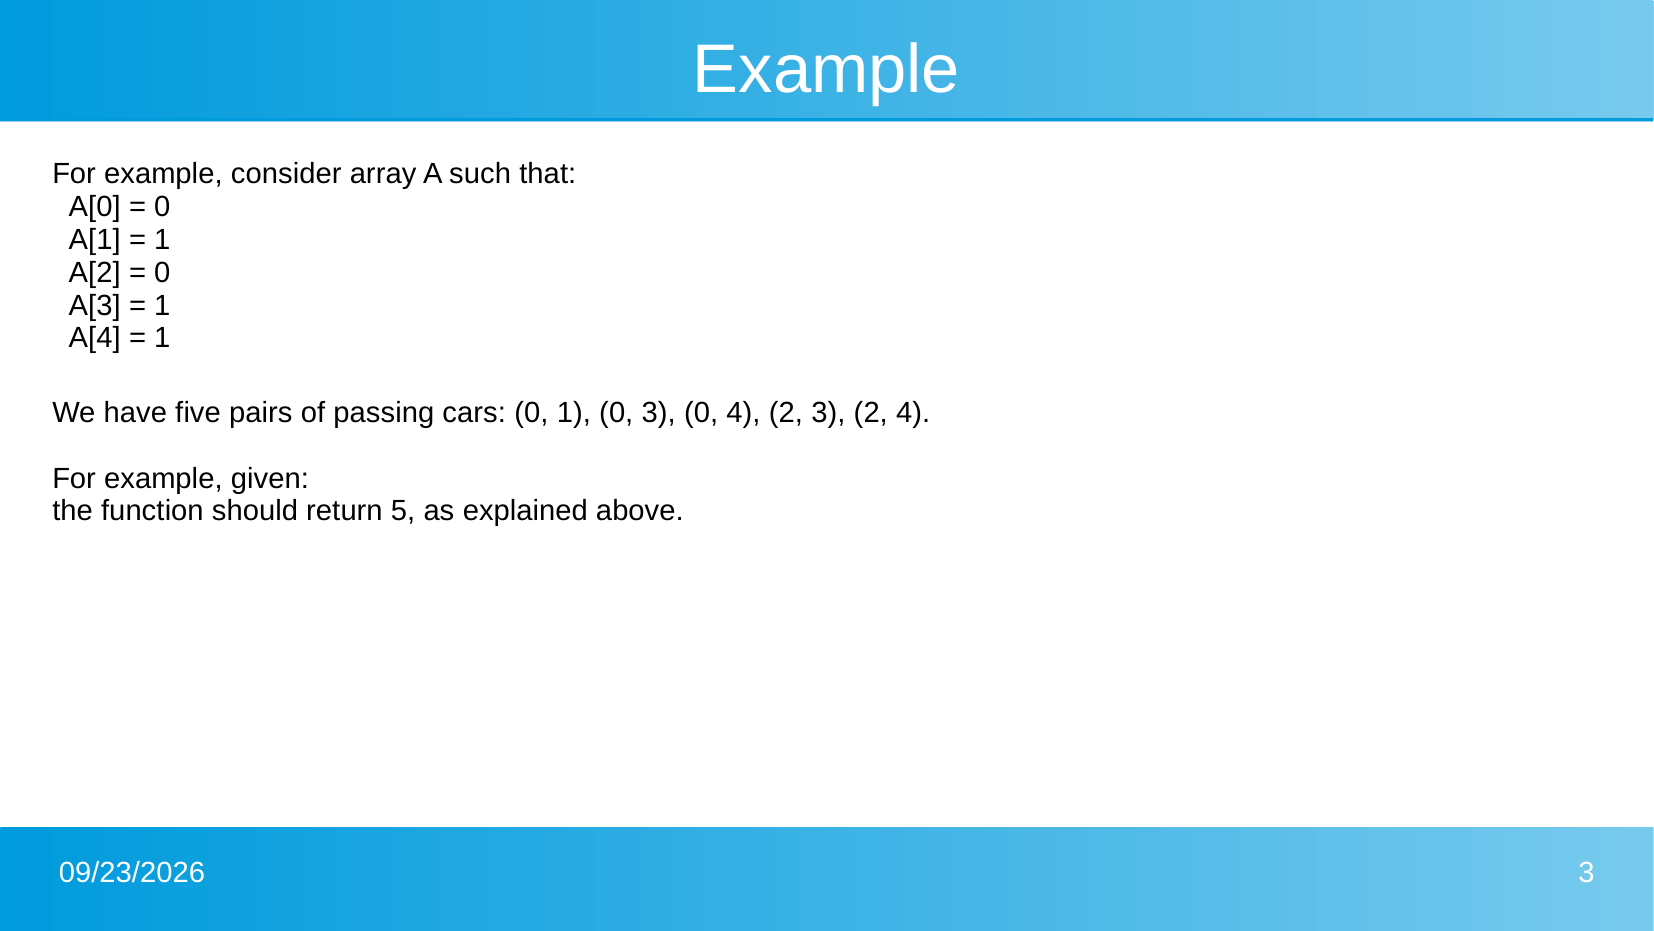

# Example
For example, consider array A such that:
 A[0] = 0
 A[1] = 1
 A[2] = 0
 A[3] = 1
 A[4] = 1
We have five pairs of passing cars: (0, 1), (0, 3), (0, 4), (2, 3), (2, 4).
For example, given:
the function should return 5, as explained above.
3